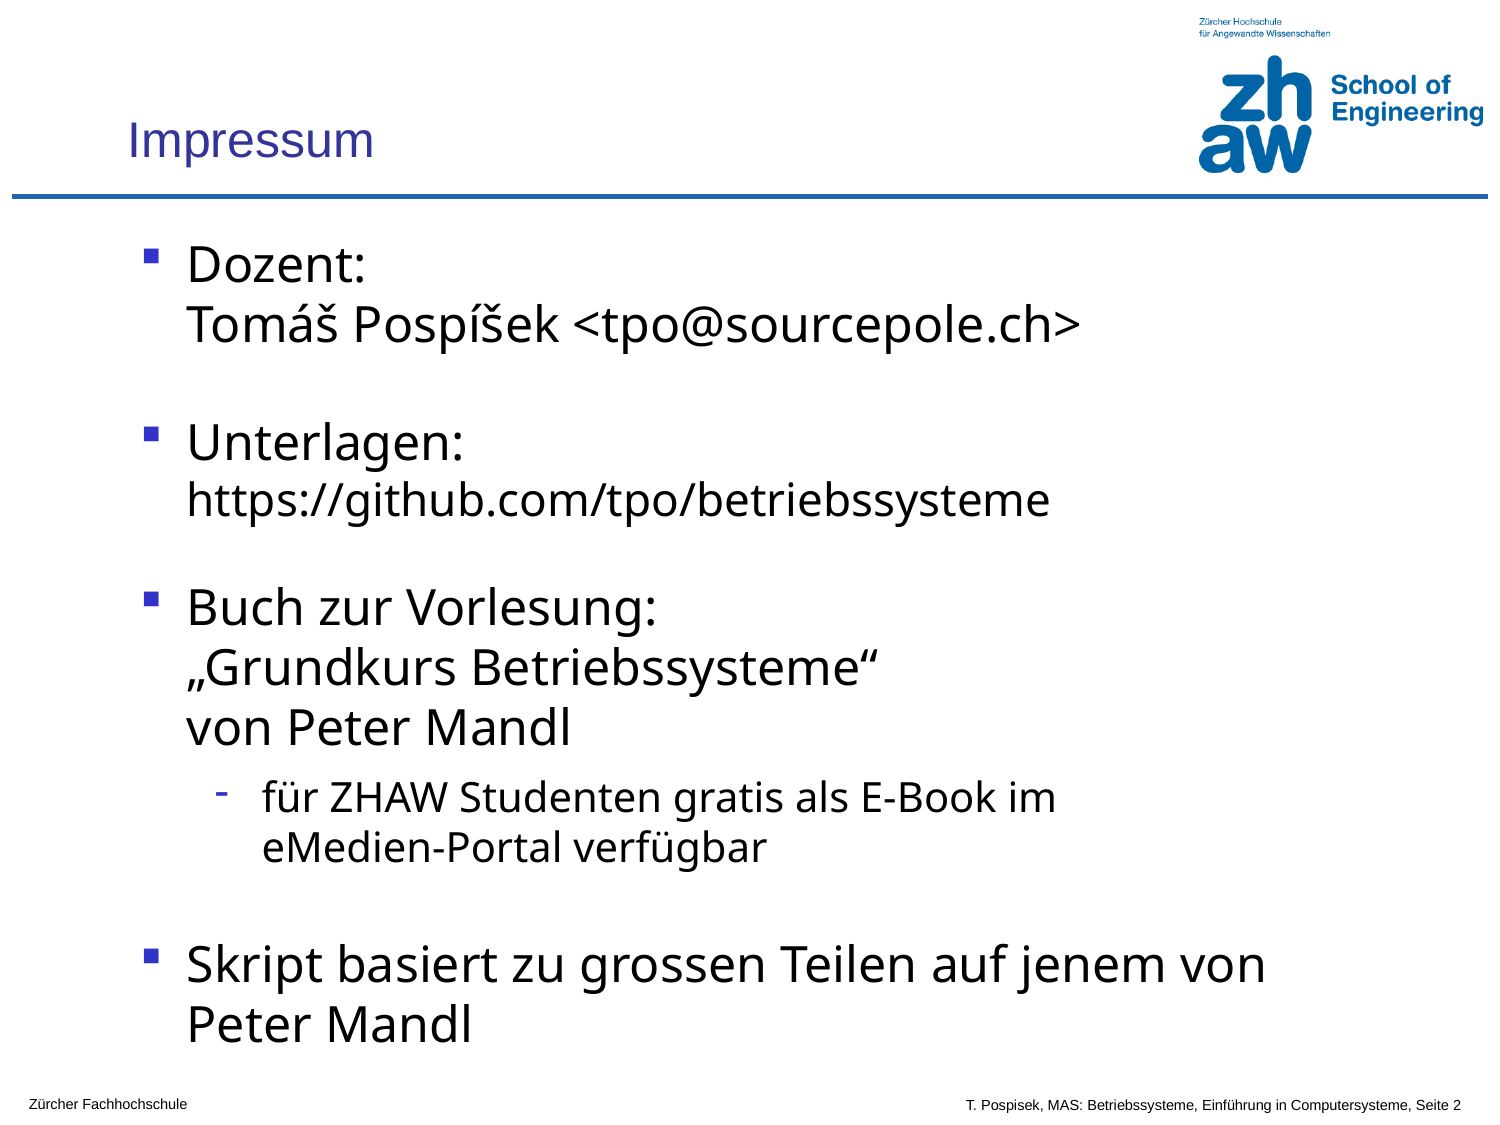

# Impressum
Dozent:
Tomáš Pospíšek <tpo@sourcepole.ch>
Unterlagen: https://github.com/tpo/betriebssysteme
Buch zur Vorlesung:
„Grundkurs Betriebssysteme“
von Peter Mandl
für ZHAW Studenten gratis als E-Book im eMedien-Portal verfügbar
Skript basiert zu grossen Teilen auf jenem von Peter Mandl